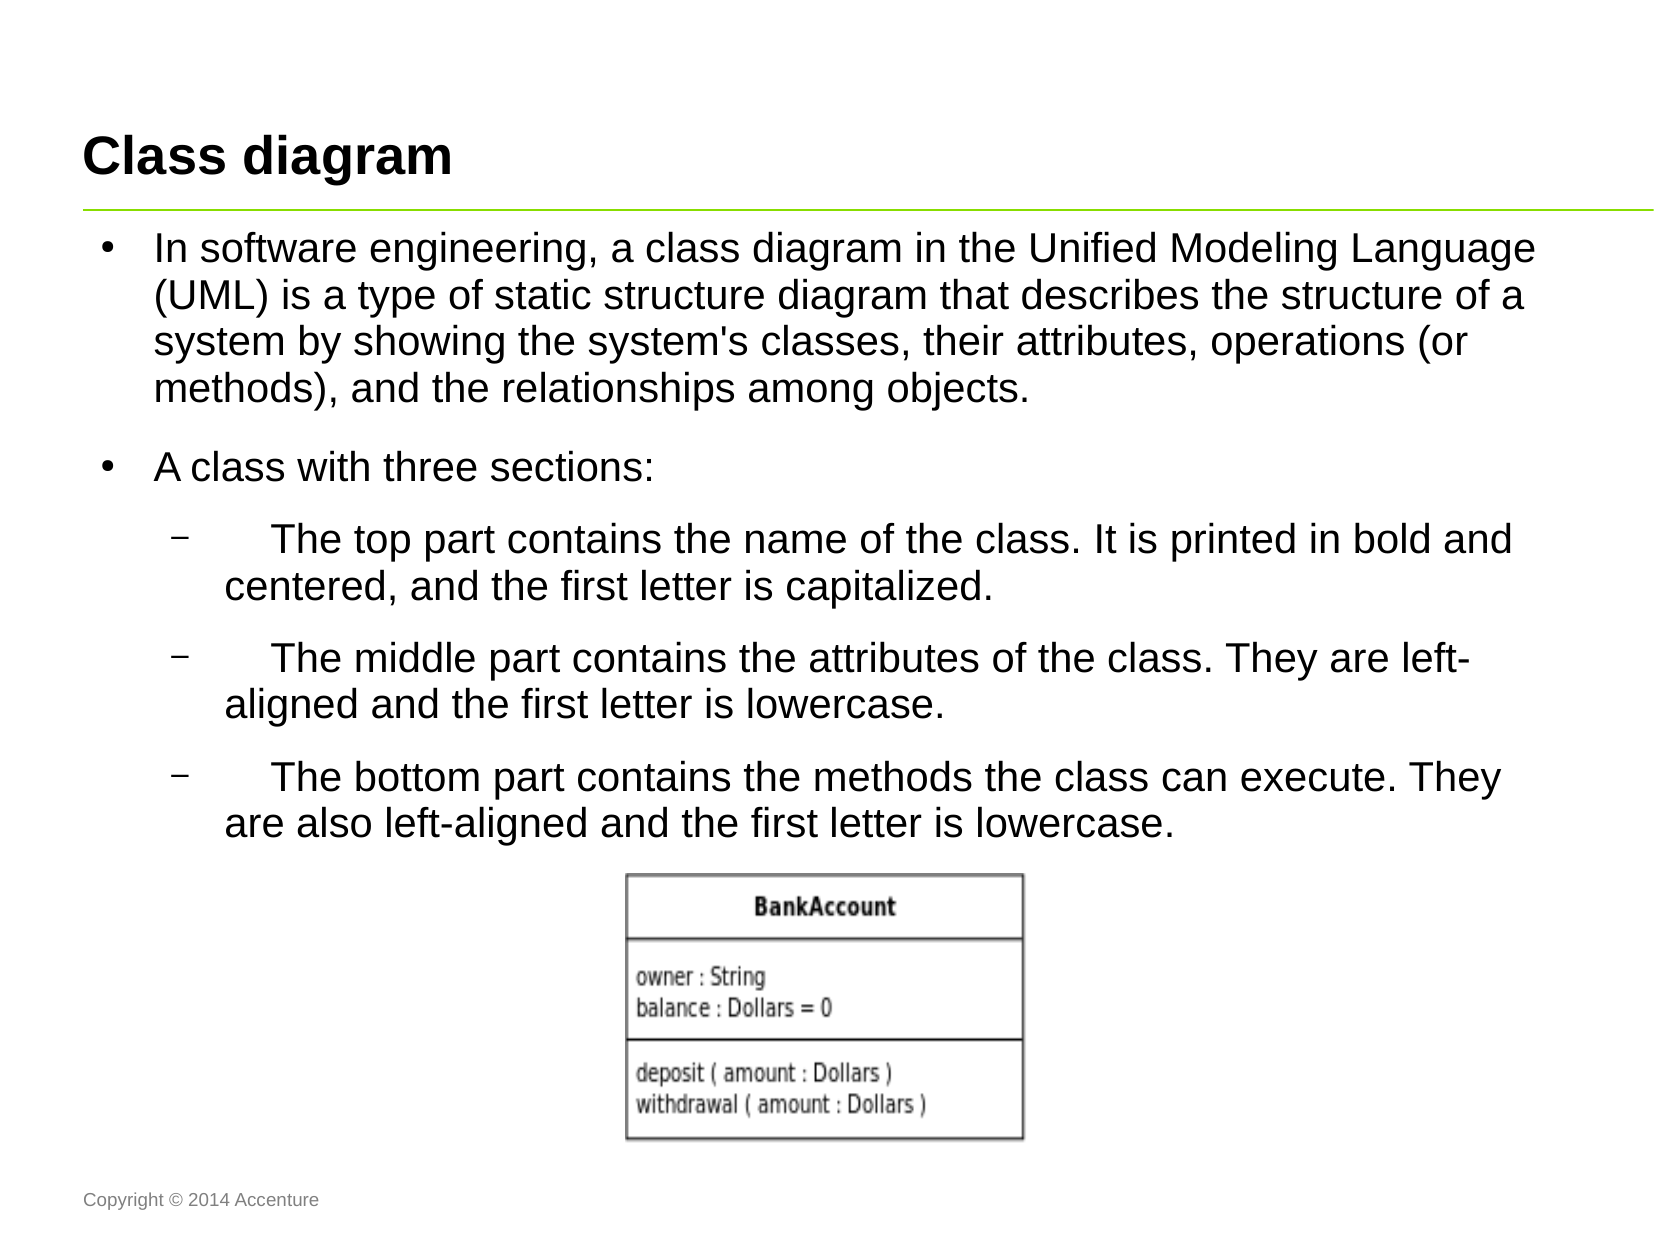

# Class diagram
In software engineering, a class diagram in the Unified Modeling Language (UML) is a type of static structure diagram that describes the structure of a system by showing the system's classes, their attributes, operations (or methods), and the relationships among objects.
A class with three sections:
 The top part contains the name of the class. It is printed in bold and centered, and the first letter is capitalized.
 The middle part contains the attributes of the class. They are left-aligned and the first letter is lowercase.
 The bottom part contains the methods the class can execute. They are also left-aligned and the first letter is lowercase.